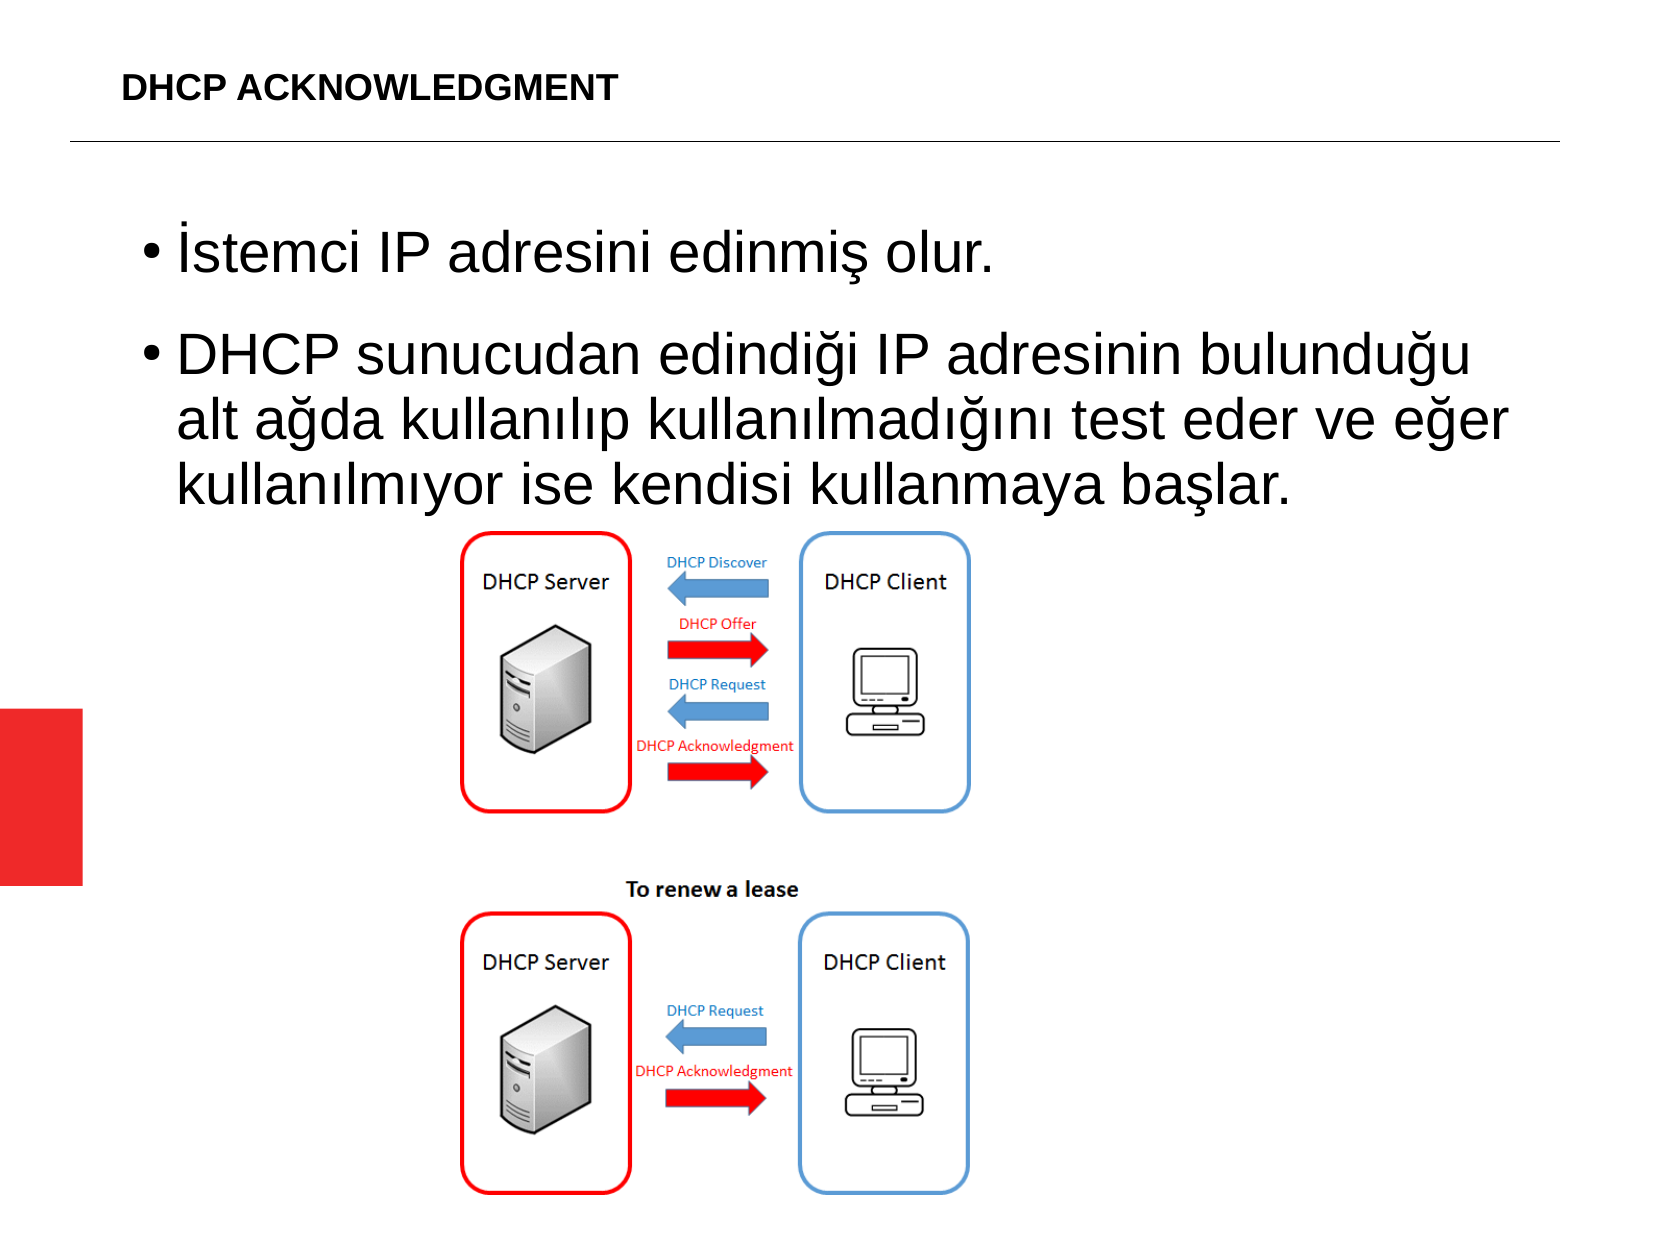

DHCP ACKNOWLEDGMENT
İstemci IP adresini edinmiş olur.
DHCP sunucudan edindiği IP adresinin bulunduğu alt ağda kullanılıp kullanılmadığını test eder ve eğer kullanılmıyor ise kendisi kullanmaya başlar.